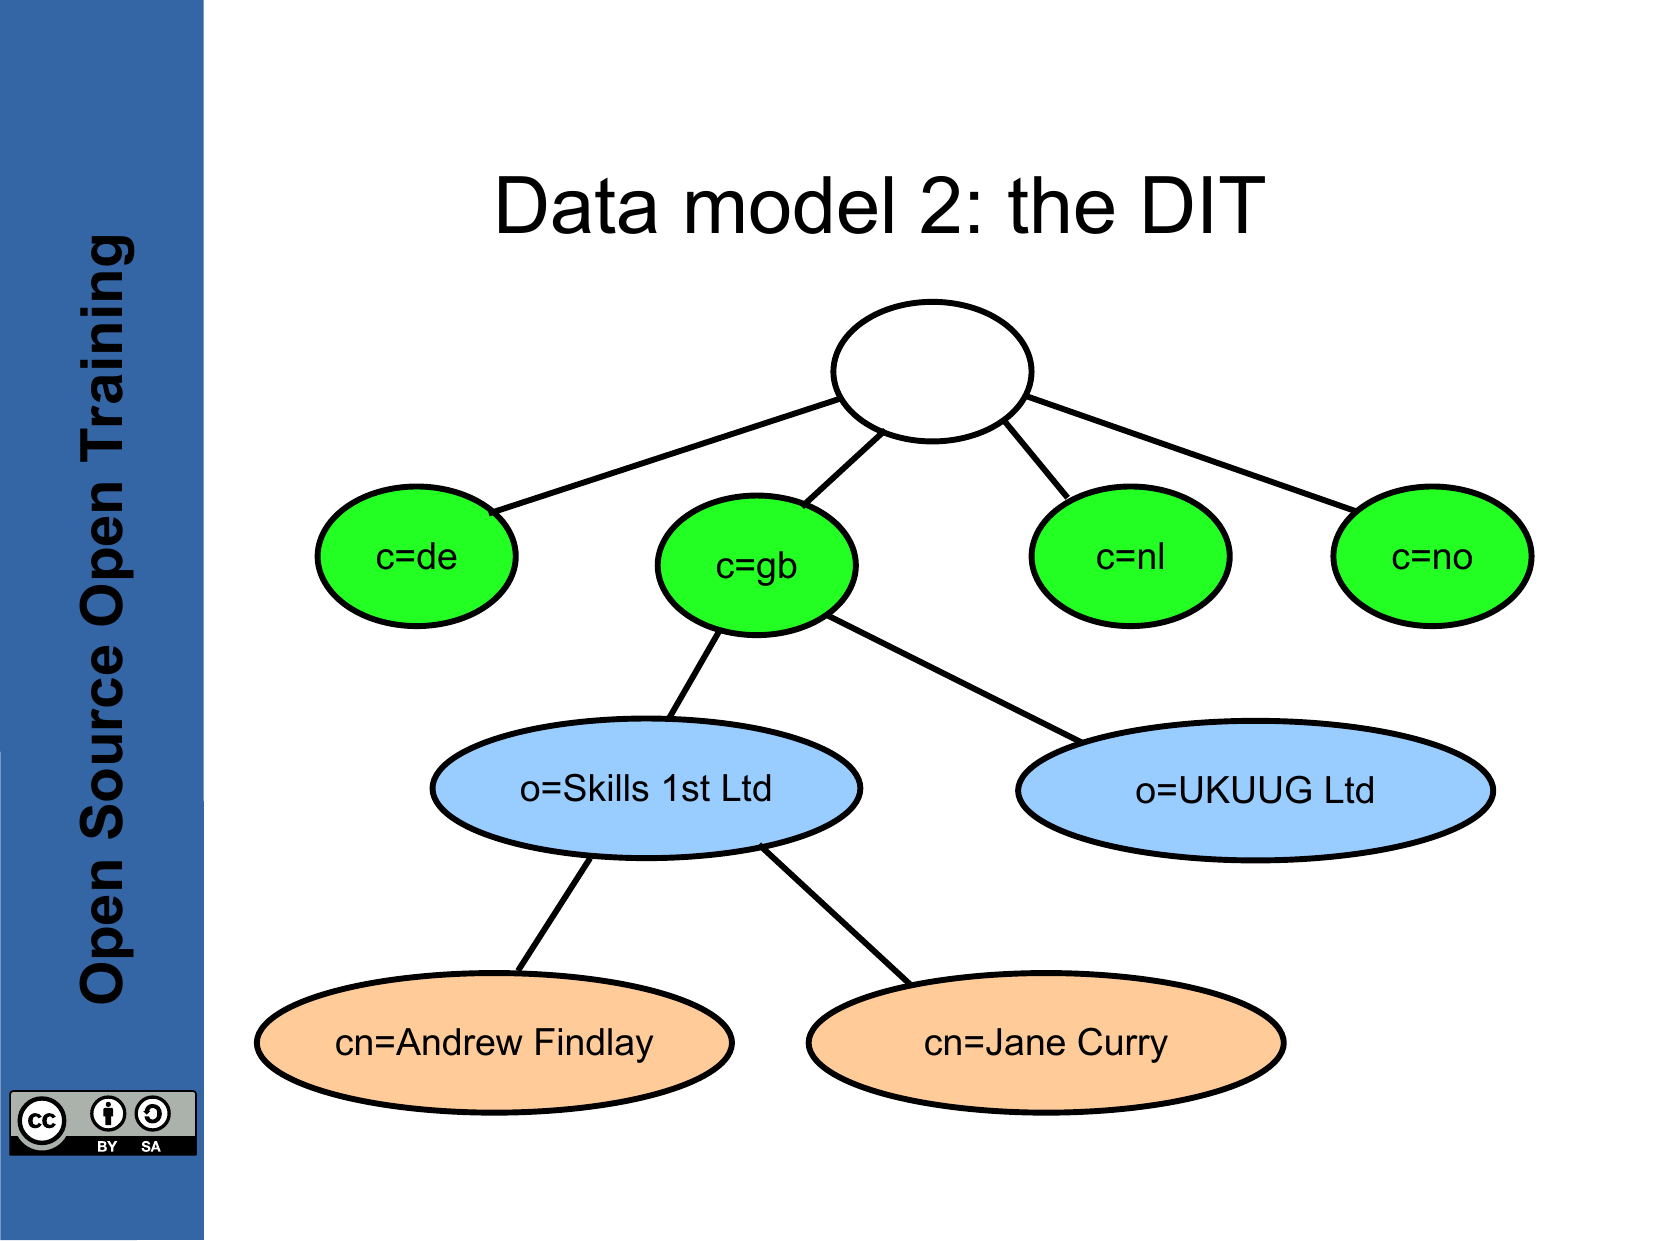

# Data model 2: the DIT
c=de
c=nl
c=no
c=gb
o=Skills 1st Ltd
o=UKUUG Ltd
cn=Andrew Findlay
cn=Jane Curry